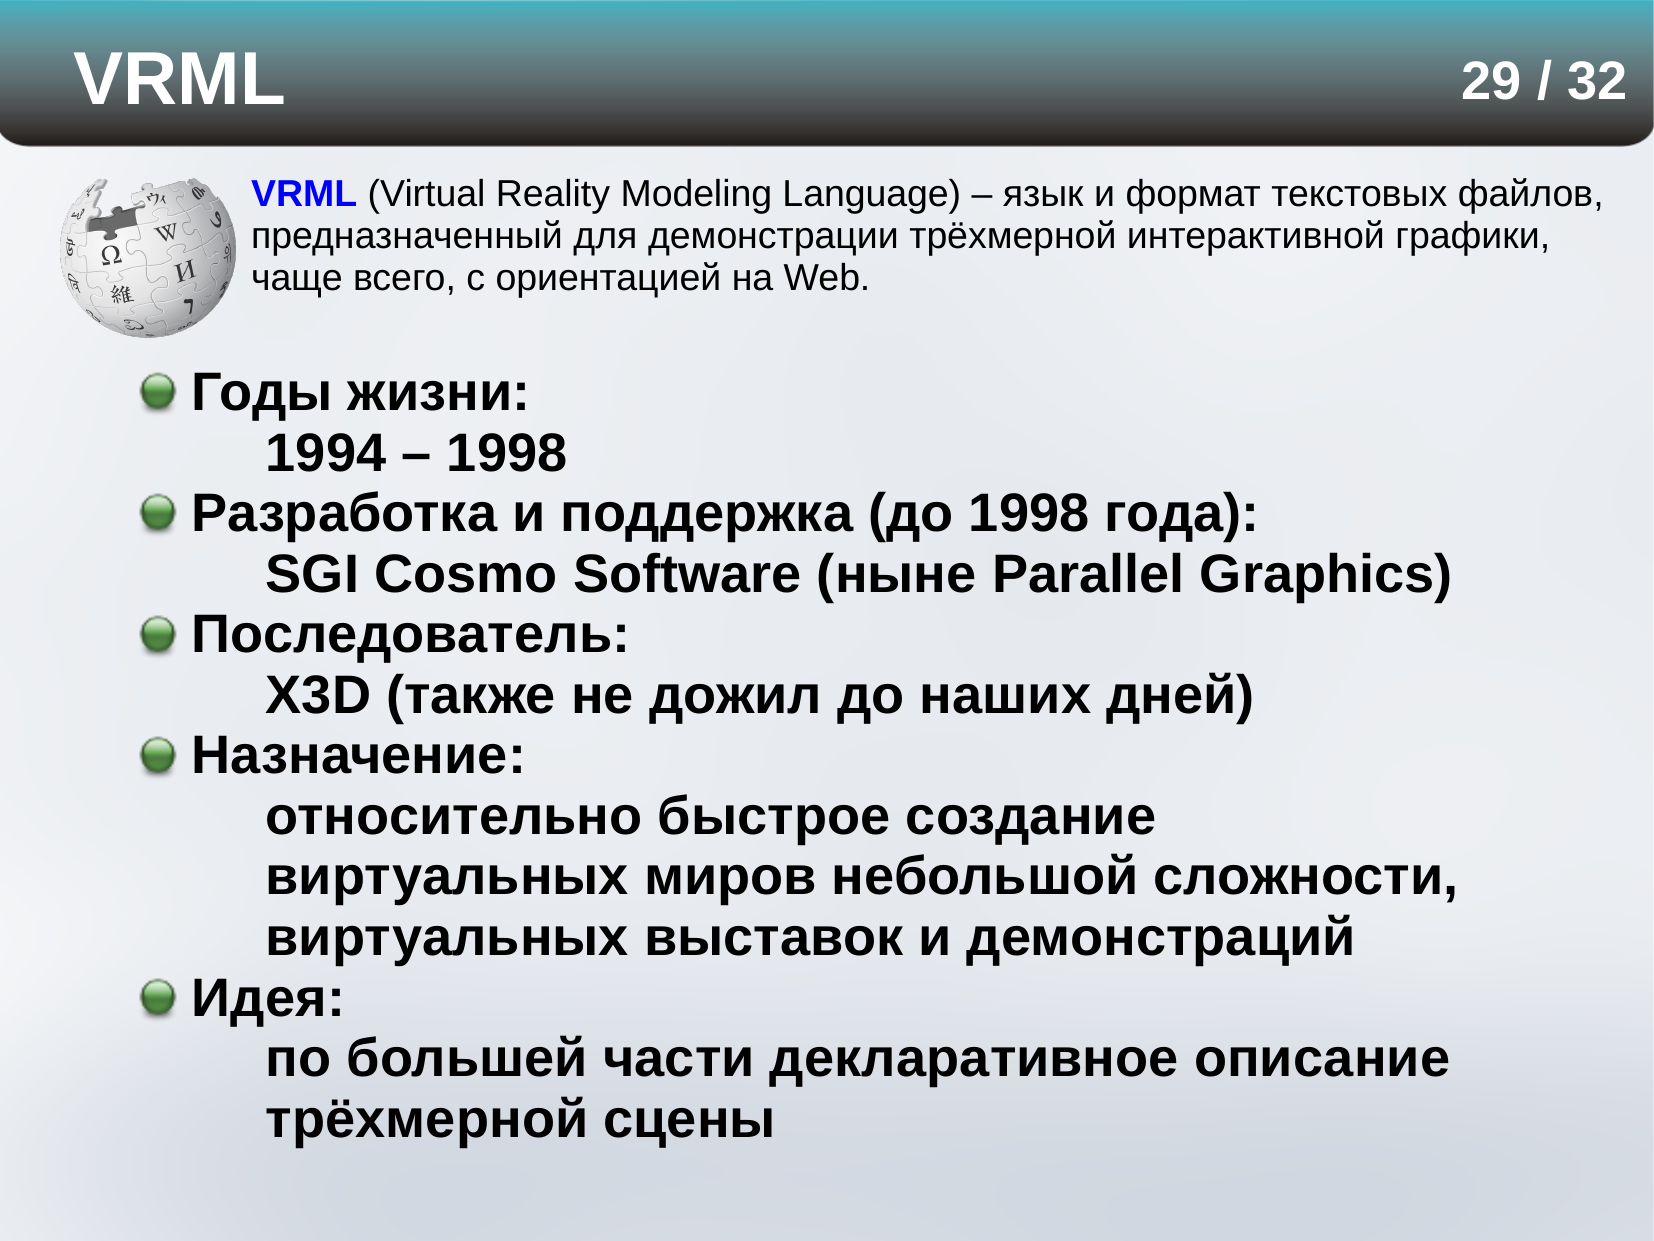

VRML
VRML (Virtual Reality Modeling Language) – язык и формат текстовых файлов, предназначенный для демонстрации трёхмерной интерактивной графики, чаще всего, с ориентацией на Web.
Годы жизни:
	1994 – 1998
Разработка и поддержка (до 1998 года):
	SGI Cosmo Software (ныне Parallel Graphics)
Последователь:
	X3D (также не дожил до наших дней)
Назначение:
	относительно быстрое создание
	виртуальных миров небольшой сложности,
	виртуальных выставок и демонстраций
Идея:
	по большей части декларативное описание
	трёхмерной сцены